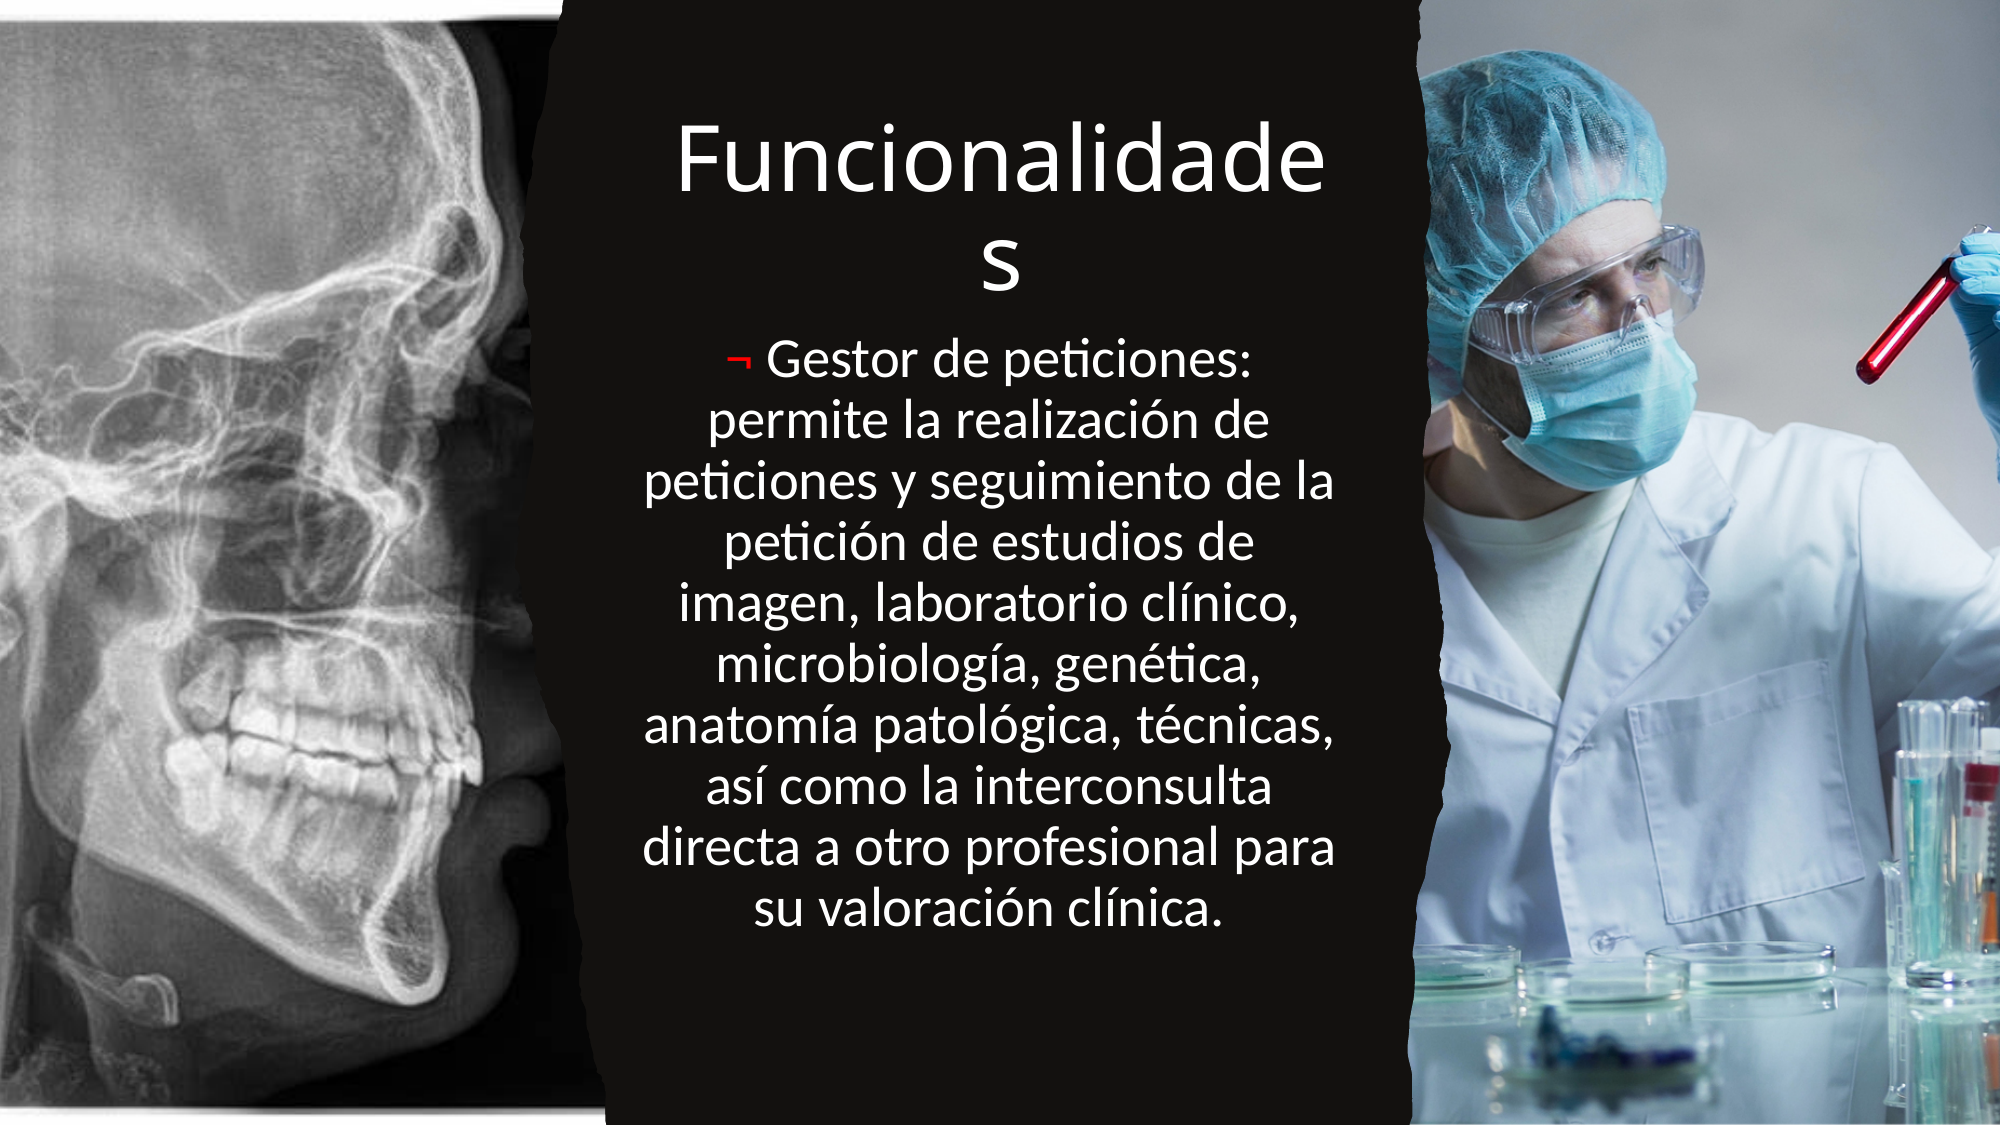

# Funcionalidades
¬ Gestor de peticiones: permite la realización de peticiones y seguimiento de la petición de estudios de imagen, laboratorio clínico, microbiología, genética, anatomía patológica, técnicas, así como la interconsulta directa a otro profesional para su valoración clínica.